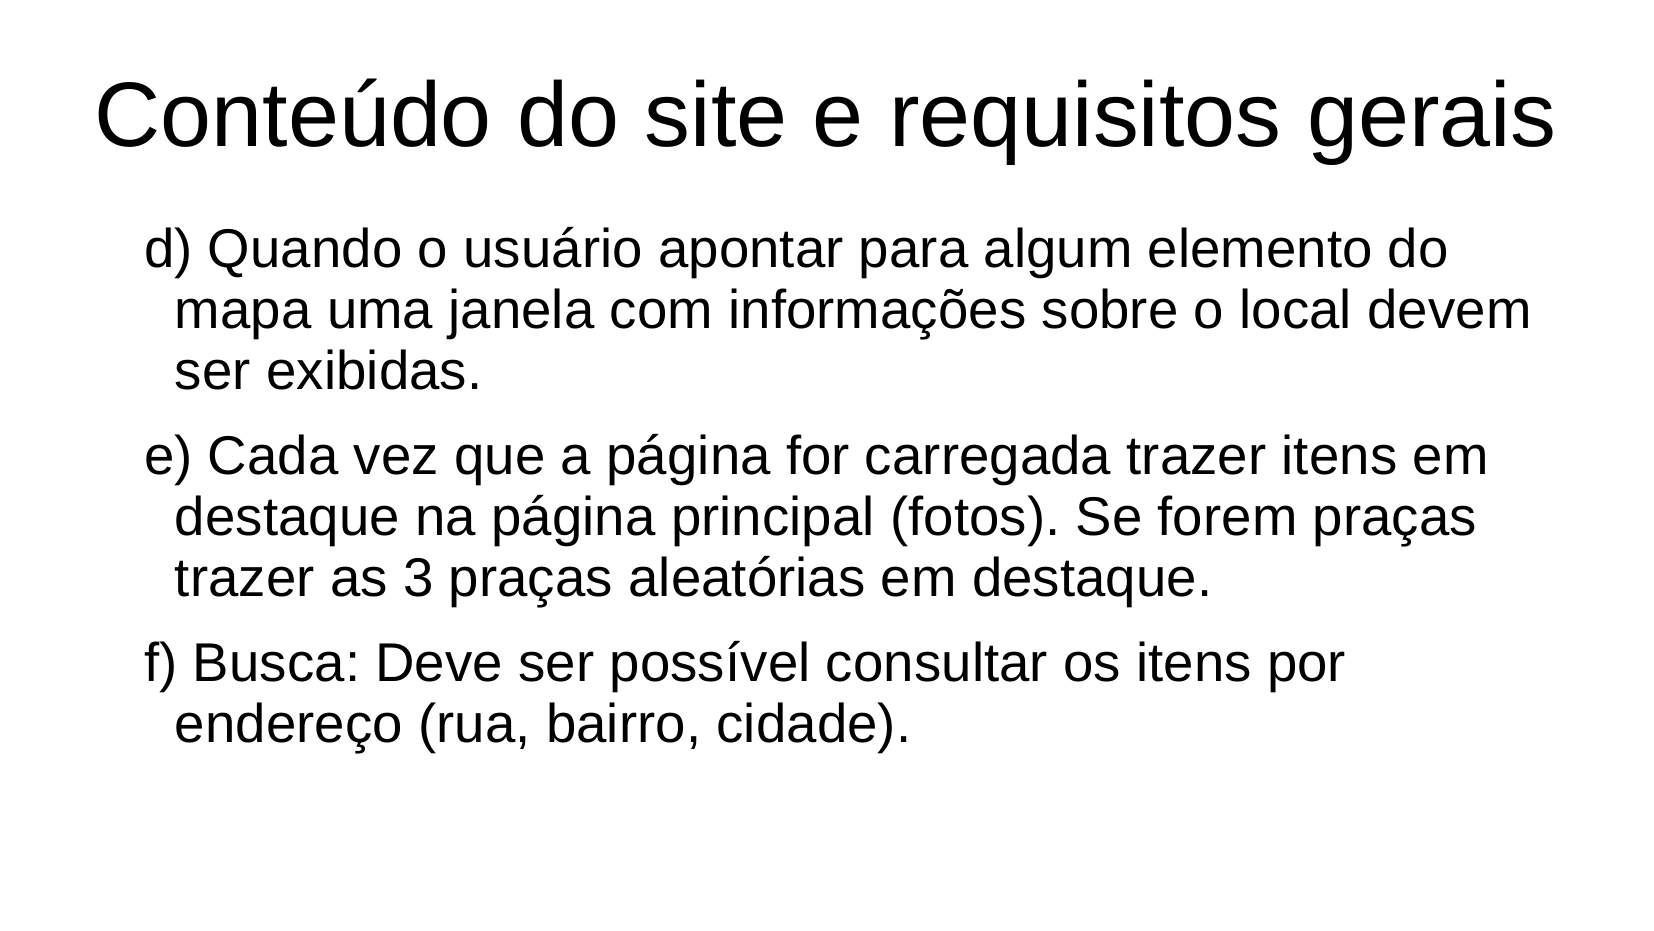

# Conteúdo do site e requisitos gerais
d) Quando o usuário apontar para algum elemento do mapa uma janela com informações sobre o local devem ser exibidas.
e) Cada vez que a página for carregada trazer itens em destaque na página principal (fotos). Se forem praças trazer as 3 praças aleatórias em destaque.
f) Busca: Deve ser possível consultar os itens por endereço (rua, bairro, cidade).